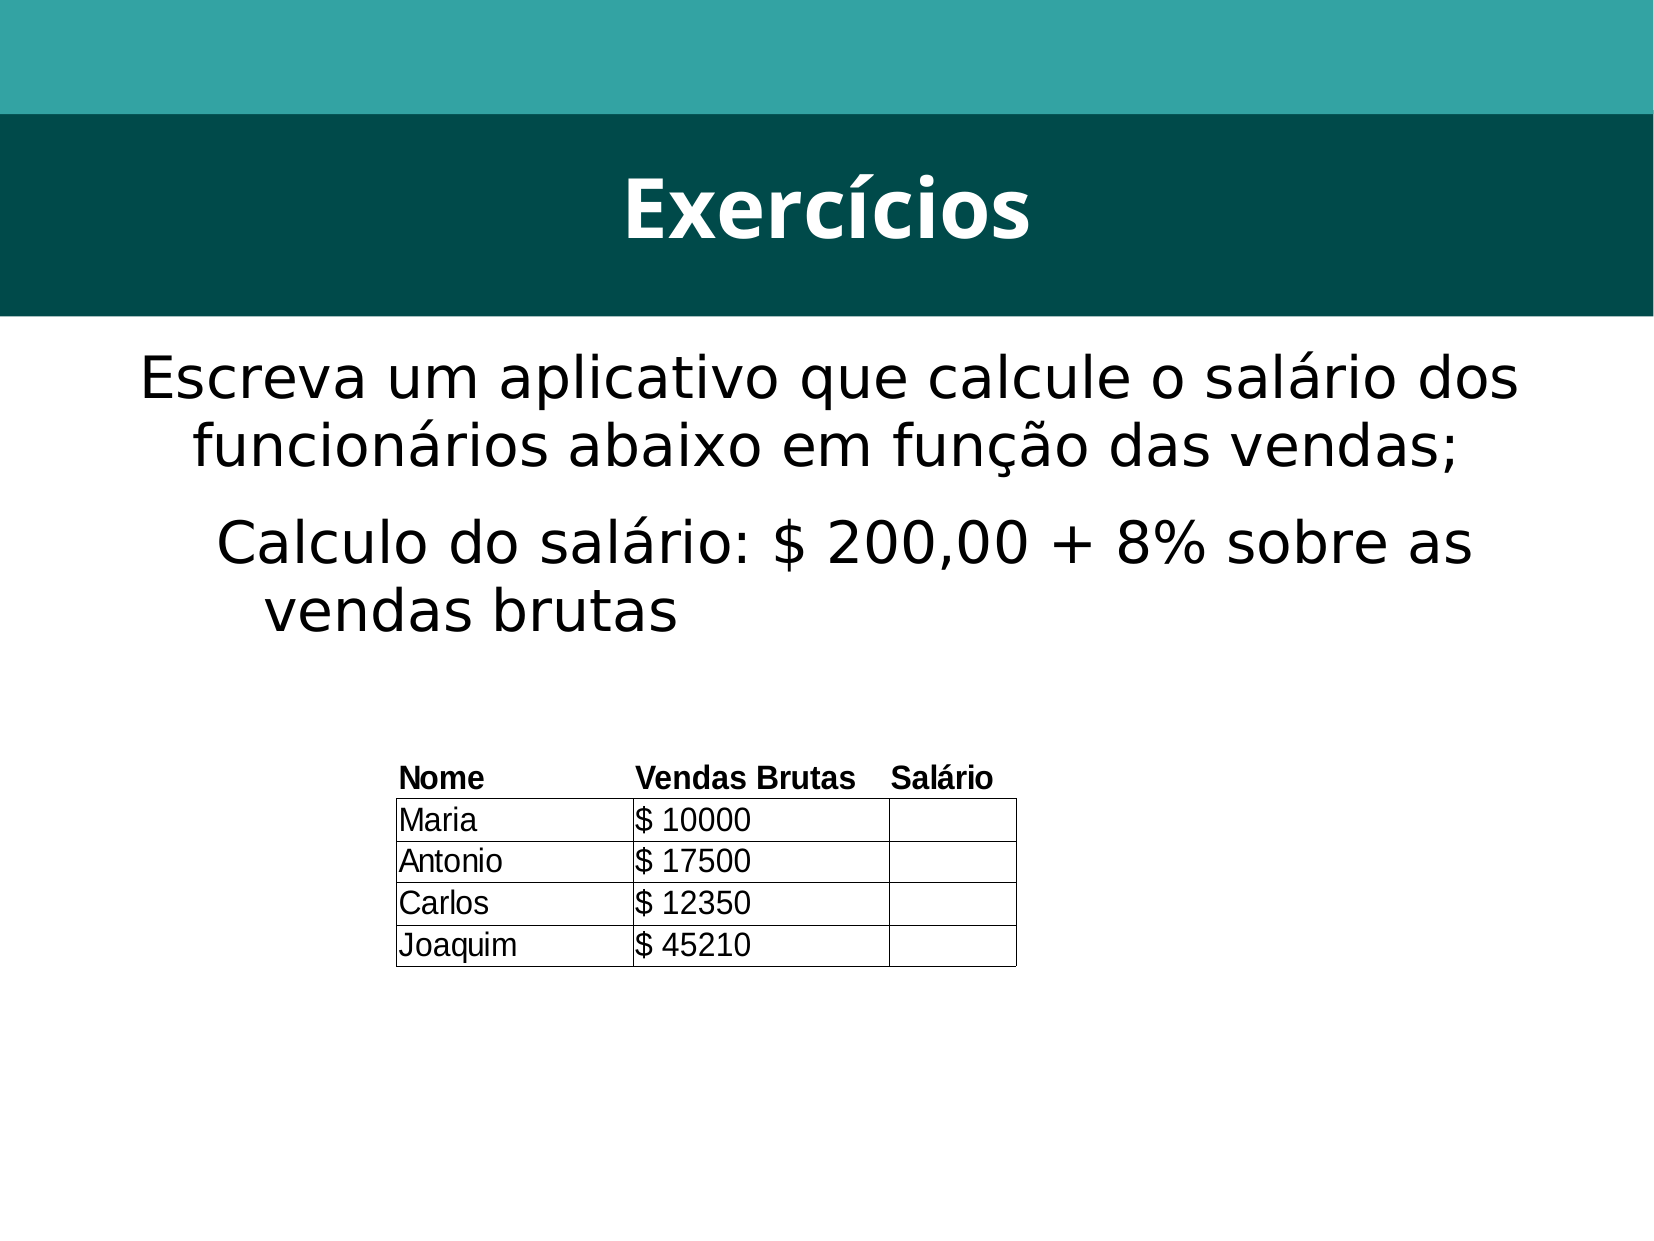

Exercícios
# Escreva um aplicativo que calcule o salário dos funcionários abaixo em função das vendas;
Calculo do salário: $ 200,00 + 8% sobre as vendas brutas